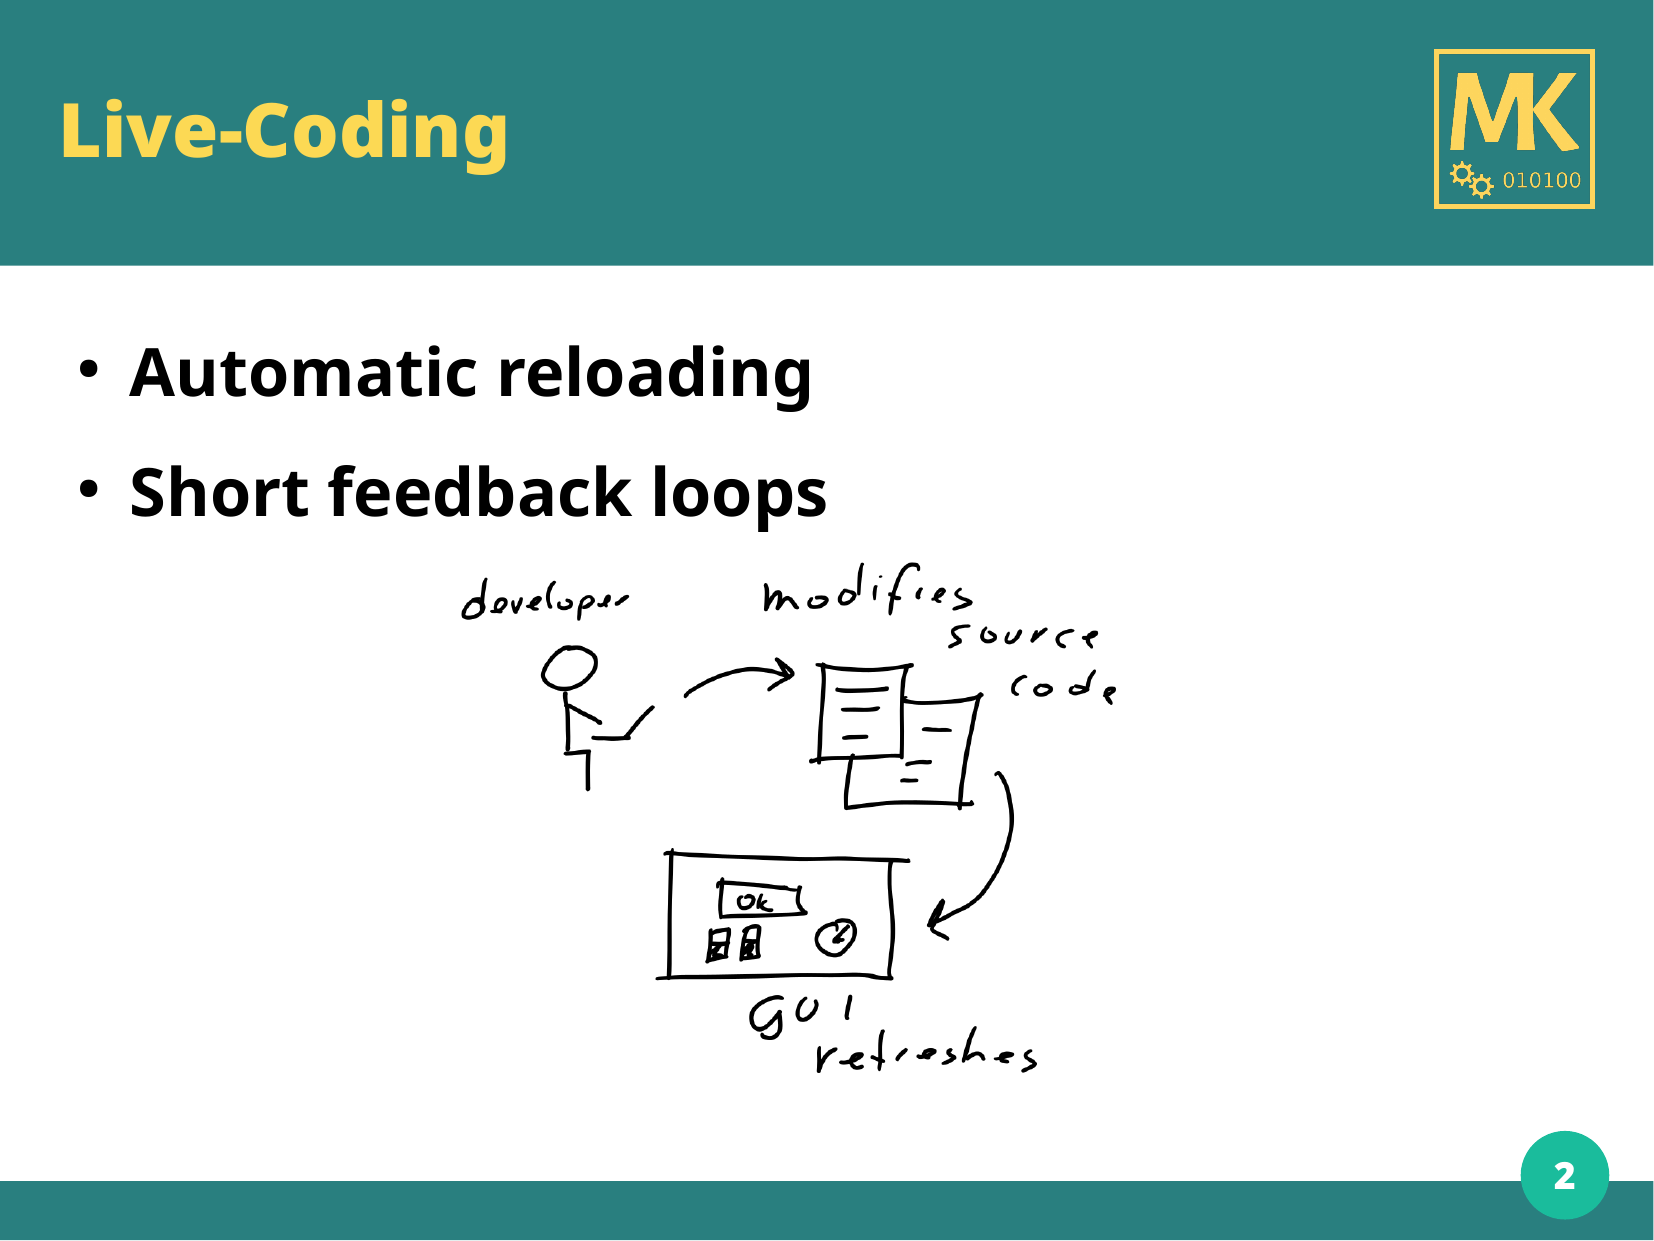

# Live-Coding
Automatic reloading
Short feedback loops
2